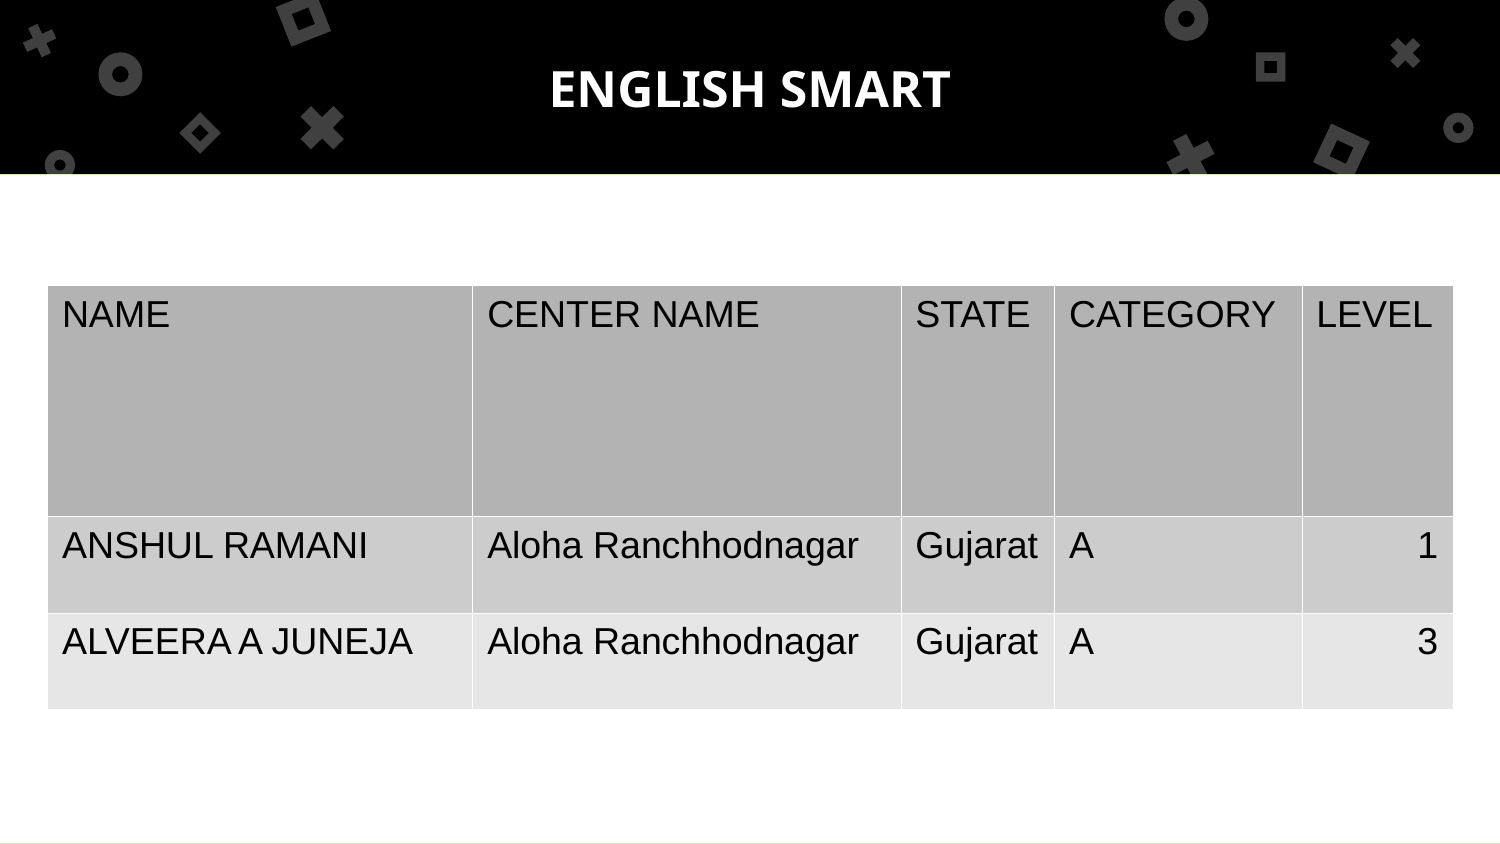

ENGLISH SMART
| NAME | CENTER NAME | STATE | CATEGORY | LEVEL |
| --- | --- | --- | --- | --- |
| ANSHUL RAMANI | Aloha Ranchhodnagar | Gujarat | A | 1 |
| ALVEERA A JUNEJA | Aloha Ranchhodnagar | Gujarat | A | 3 |